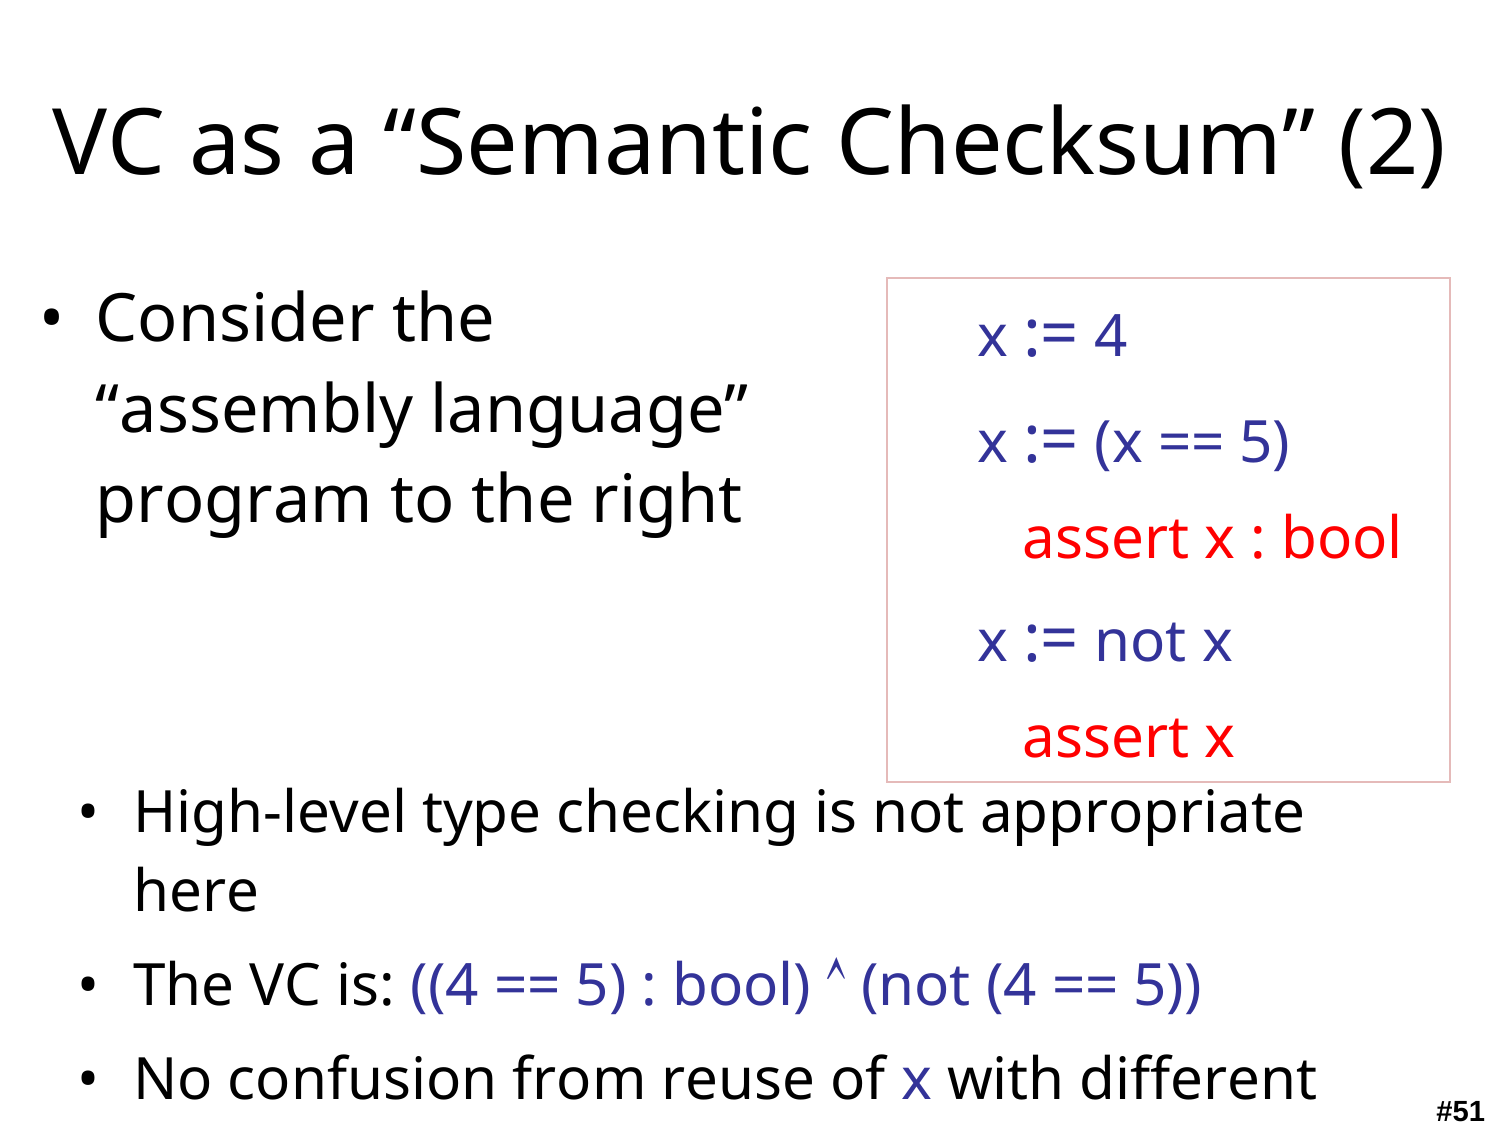

# VC as a “Semantic Checksum” (2)
Consider the “assembly language” program to the right
x := 4
x := (x == 5)
 assert x : bool
x := not x
 assert x
High-level type checking is not appropriate here
The VC is: ((4 == 5) : bool)  (not (4 == 5))
No confusion from reuse of x with different types
51